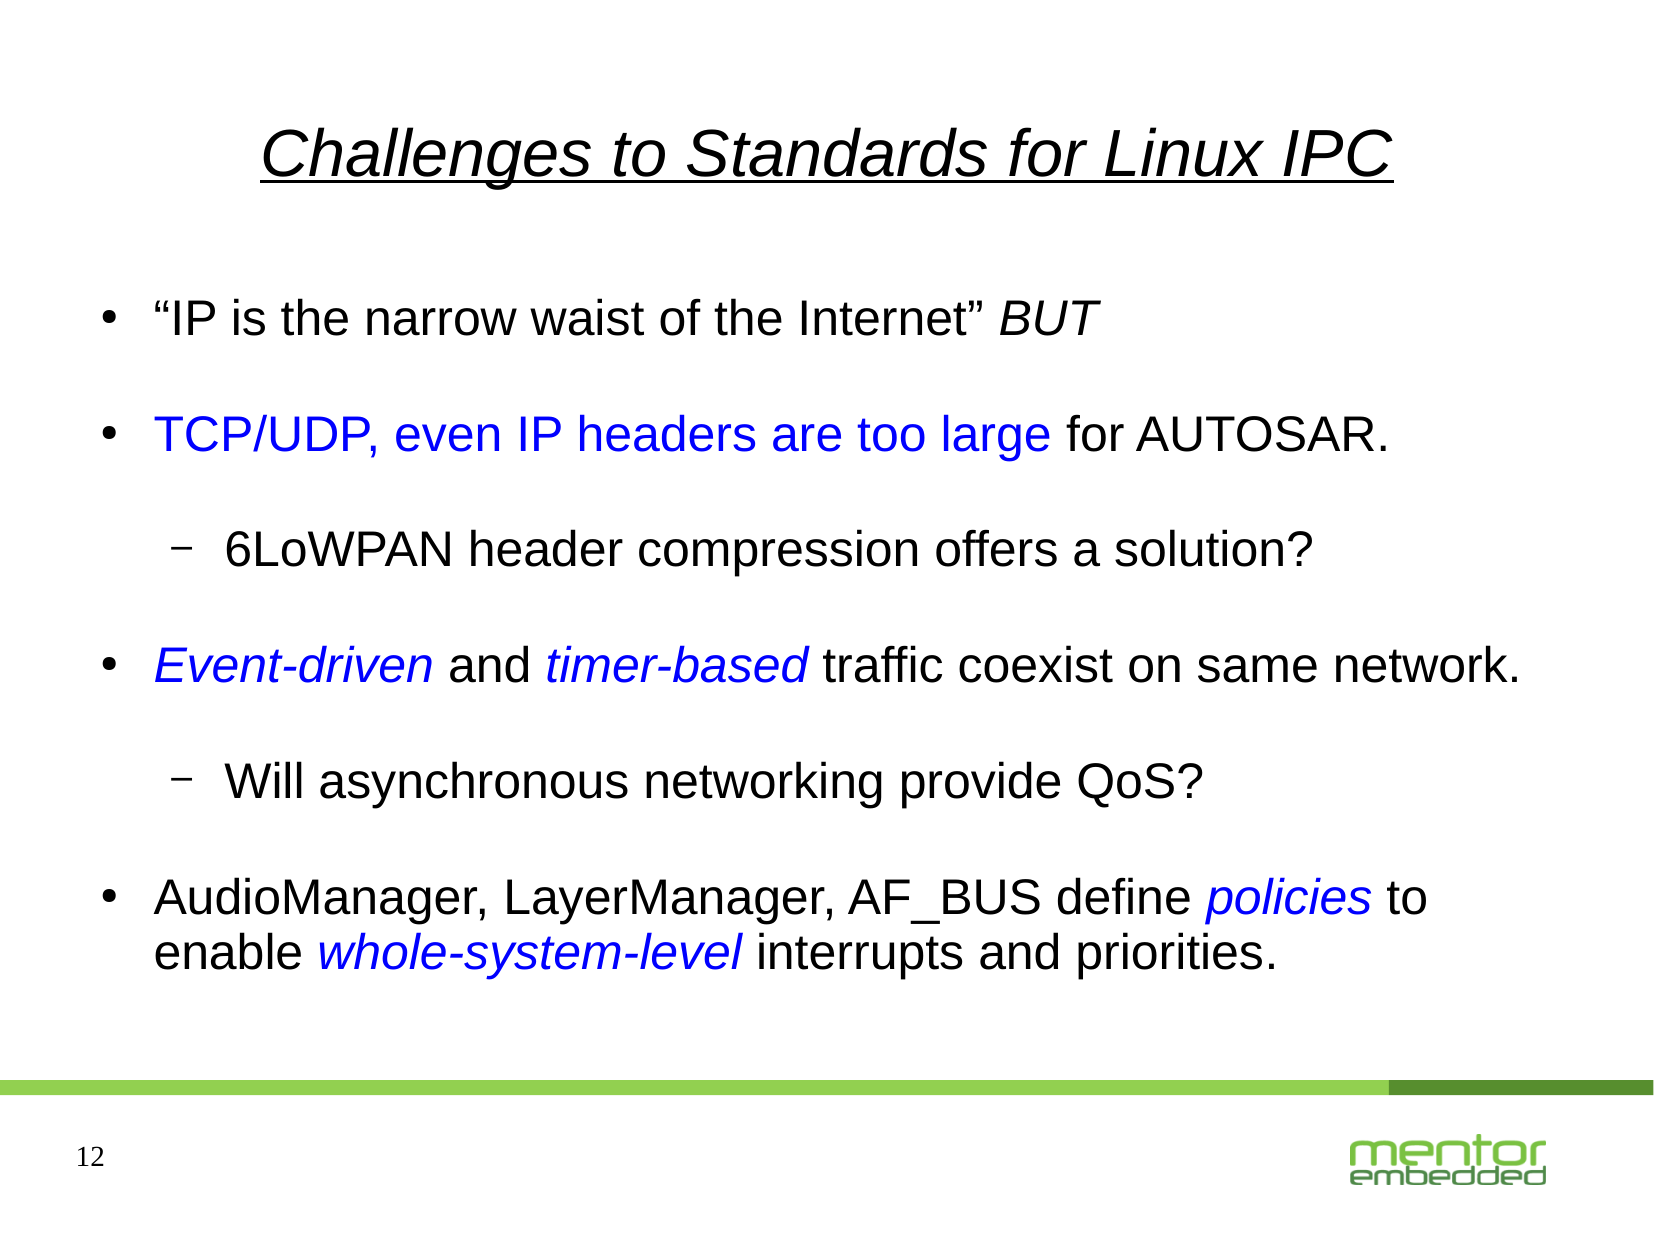

# Challenges to Standards for Linux IPC
“IP is the narrow waist of the Internet” BUT
TCP/UDP, even IP headers are too large for AUTOSAR.
6LoWPAN header compression offers a solution?
Event-driven and timer-based traffic coexist on same network.
Will asynchronous networking provide QoS?
AudioManager, LayerManager, AF_BUS define policies to enable whole-system-level interrupts and priorities.
12